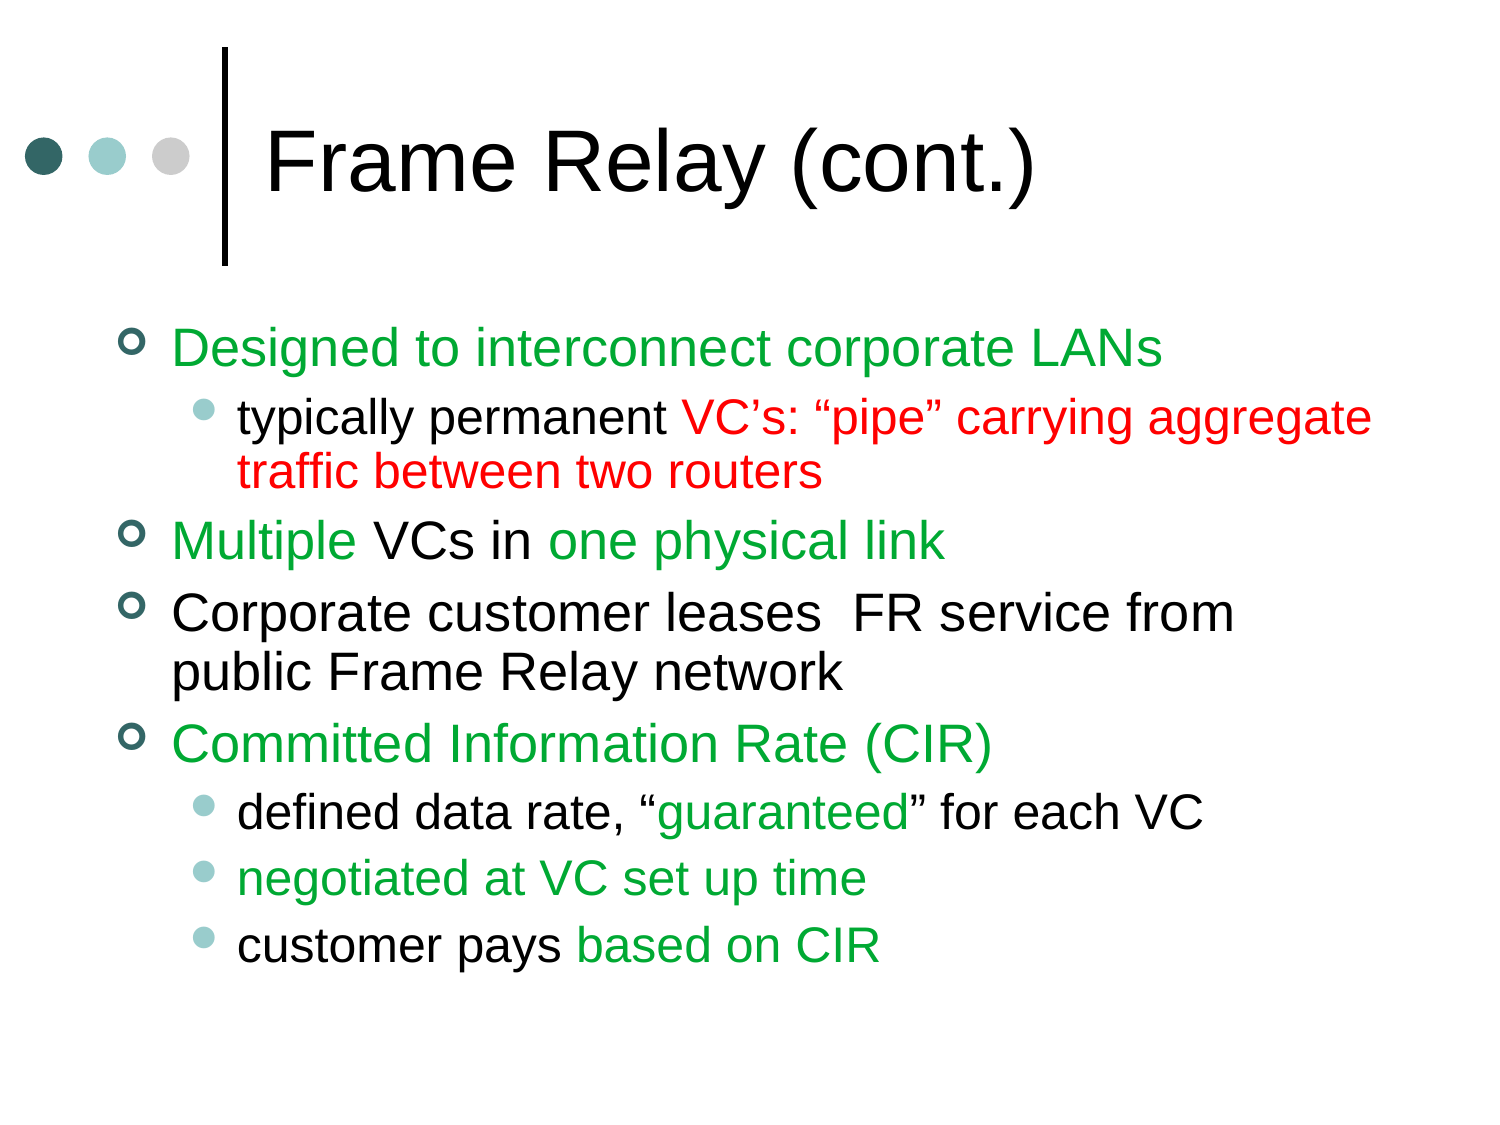

# Frame Relay (cont.)
Designed to interconnect corporate LANs
typically permanent VC’s: “pipe” carrying aggregate traffic between two routers
Multiple VCs in one physical link
Corporate customer leases FR service from public Frame Relay network
Committed Information Rate (CIR)
defined data rate, “guaranteed” for each VC
negotiated at VC set up time
customer pays based on CIR